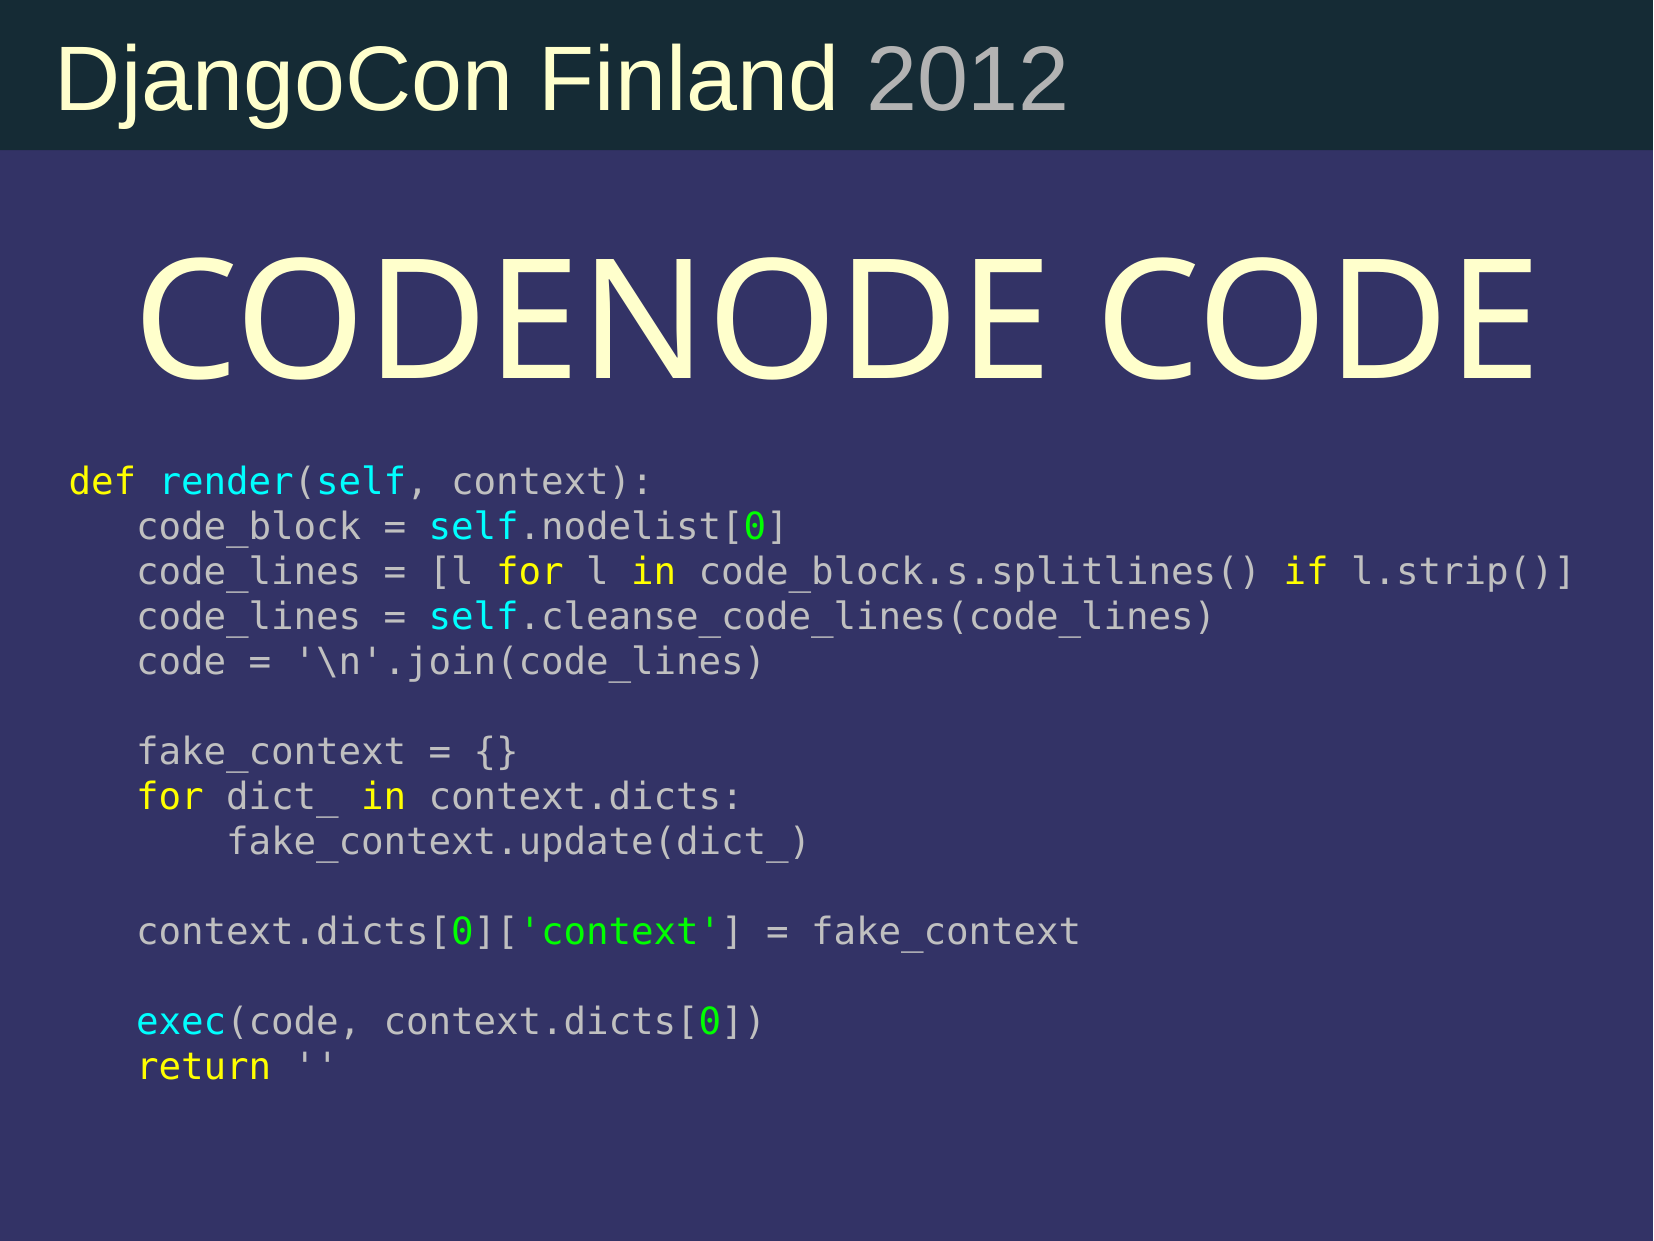

# DjangoCon Finland 2012
CODENODE CODE
def render(self, context):
 code_block = self.nodelist[0]
 code_lines = [l for l in code_block.s.splitlines() if l.strip()]
 code_lines = self.cleanse_code_lines(code_lines)
 code = '\n'.join(code_lines)
 fake_context = {}
 for dict_ in context.dicts:
 fake_context.update(dict_)
 context.dicts[0]['context'] = fake_context
 exec(code, context.dicts[0])
 return ''